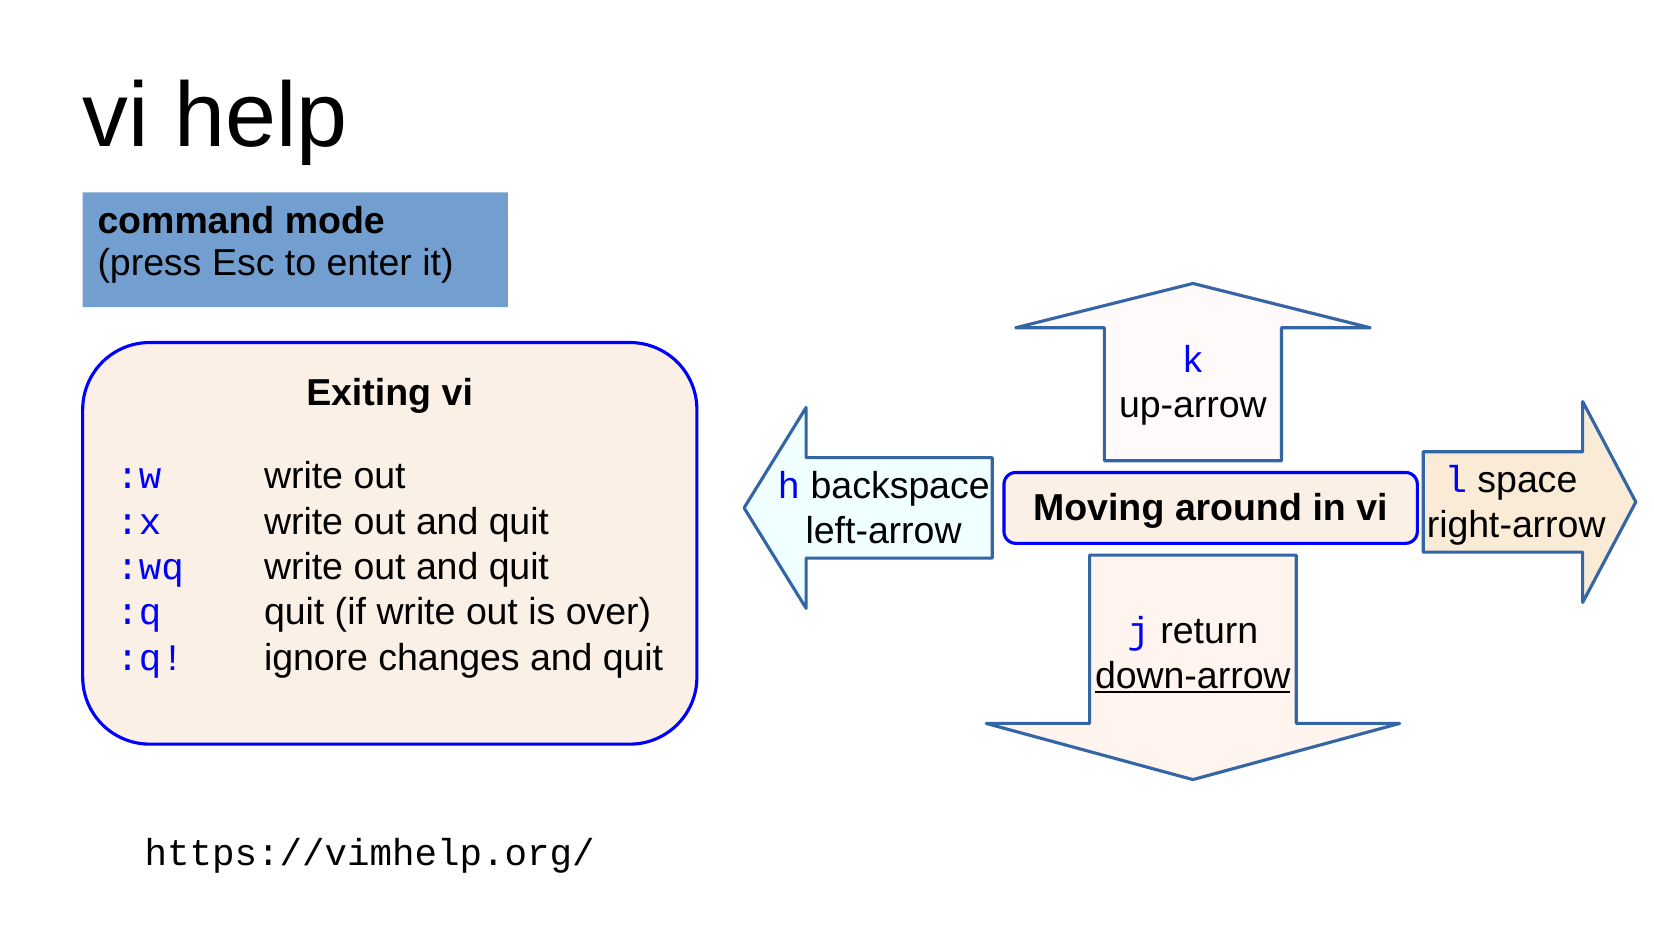

# vi help
command mode
(press Esc to enter it)
k
up-arrow
Exiting vi
:w 		write out
:x 		write out and quit
:wq 	write out and quit
:q 		quit (if write out is over)
:q! 	ignore changes and quit
l space
right-arrow
h backspace
left-arrow
Moving around in vi
j return
down-arrow
https://vimhelp.org/